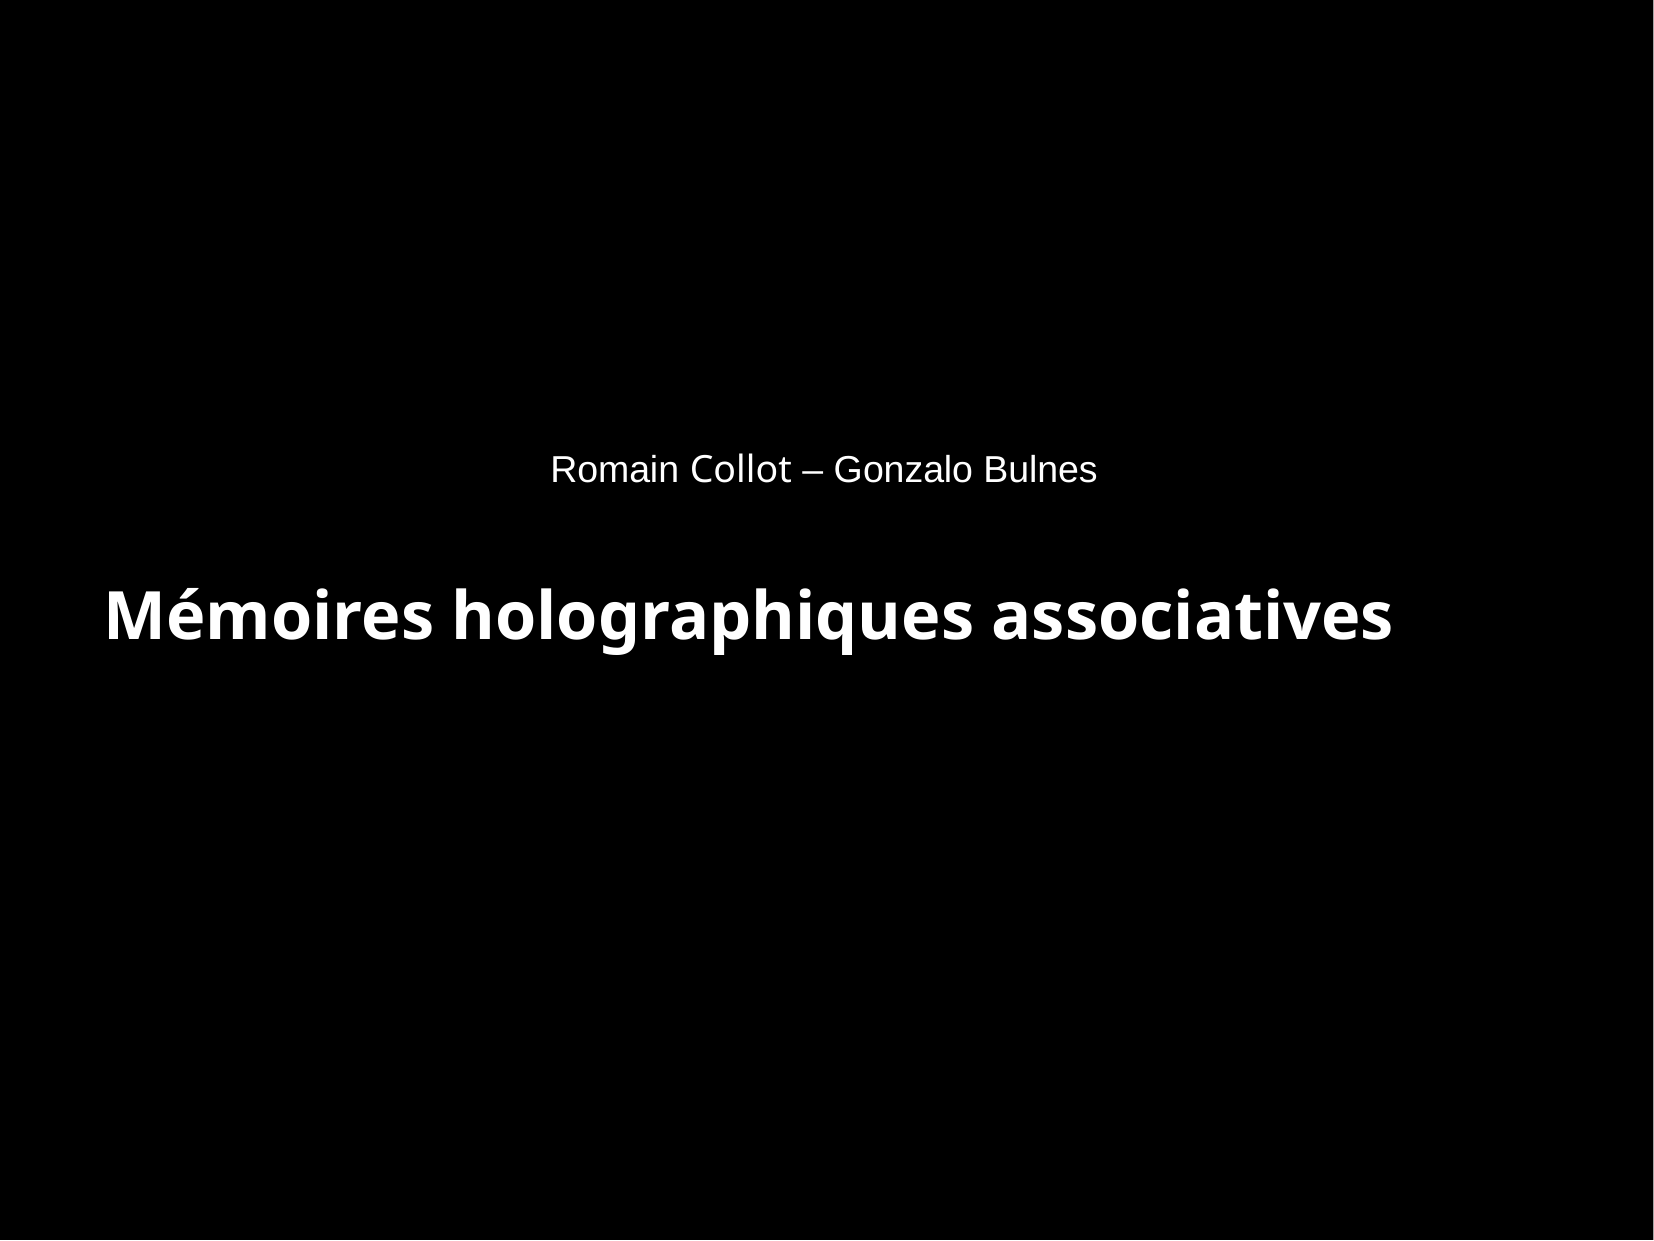

Romain Collot – Gonzalo Bulnes
Mémoires holographiques associatives